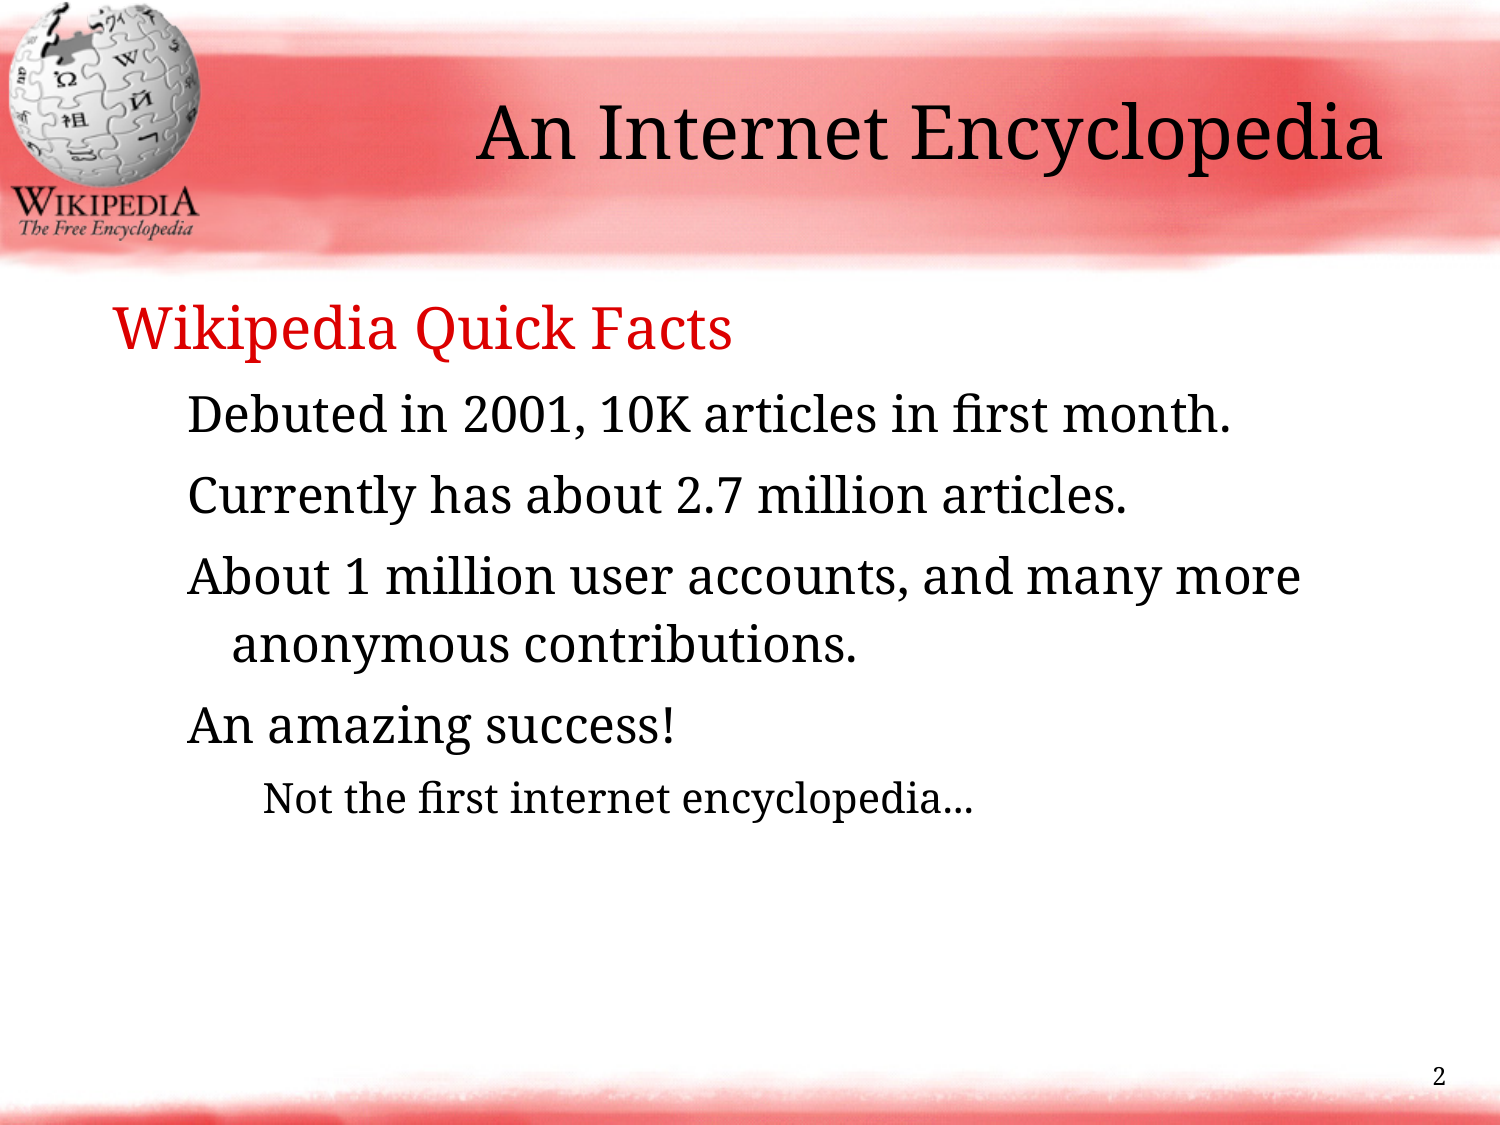

# An Internet Encyclopedia
Wikipedia Quick Facts
Debuted in 2001, 10K articles in first month.
Currently has about 2.7 million articles.
About 1 million user accounts, and many more anonymous contributions.
An amazing success!
Not the first internet encyclopedia...
2